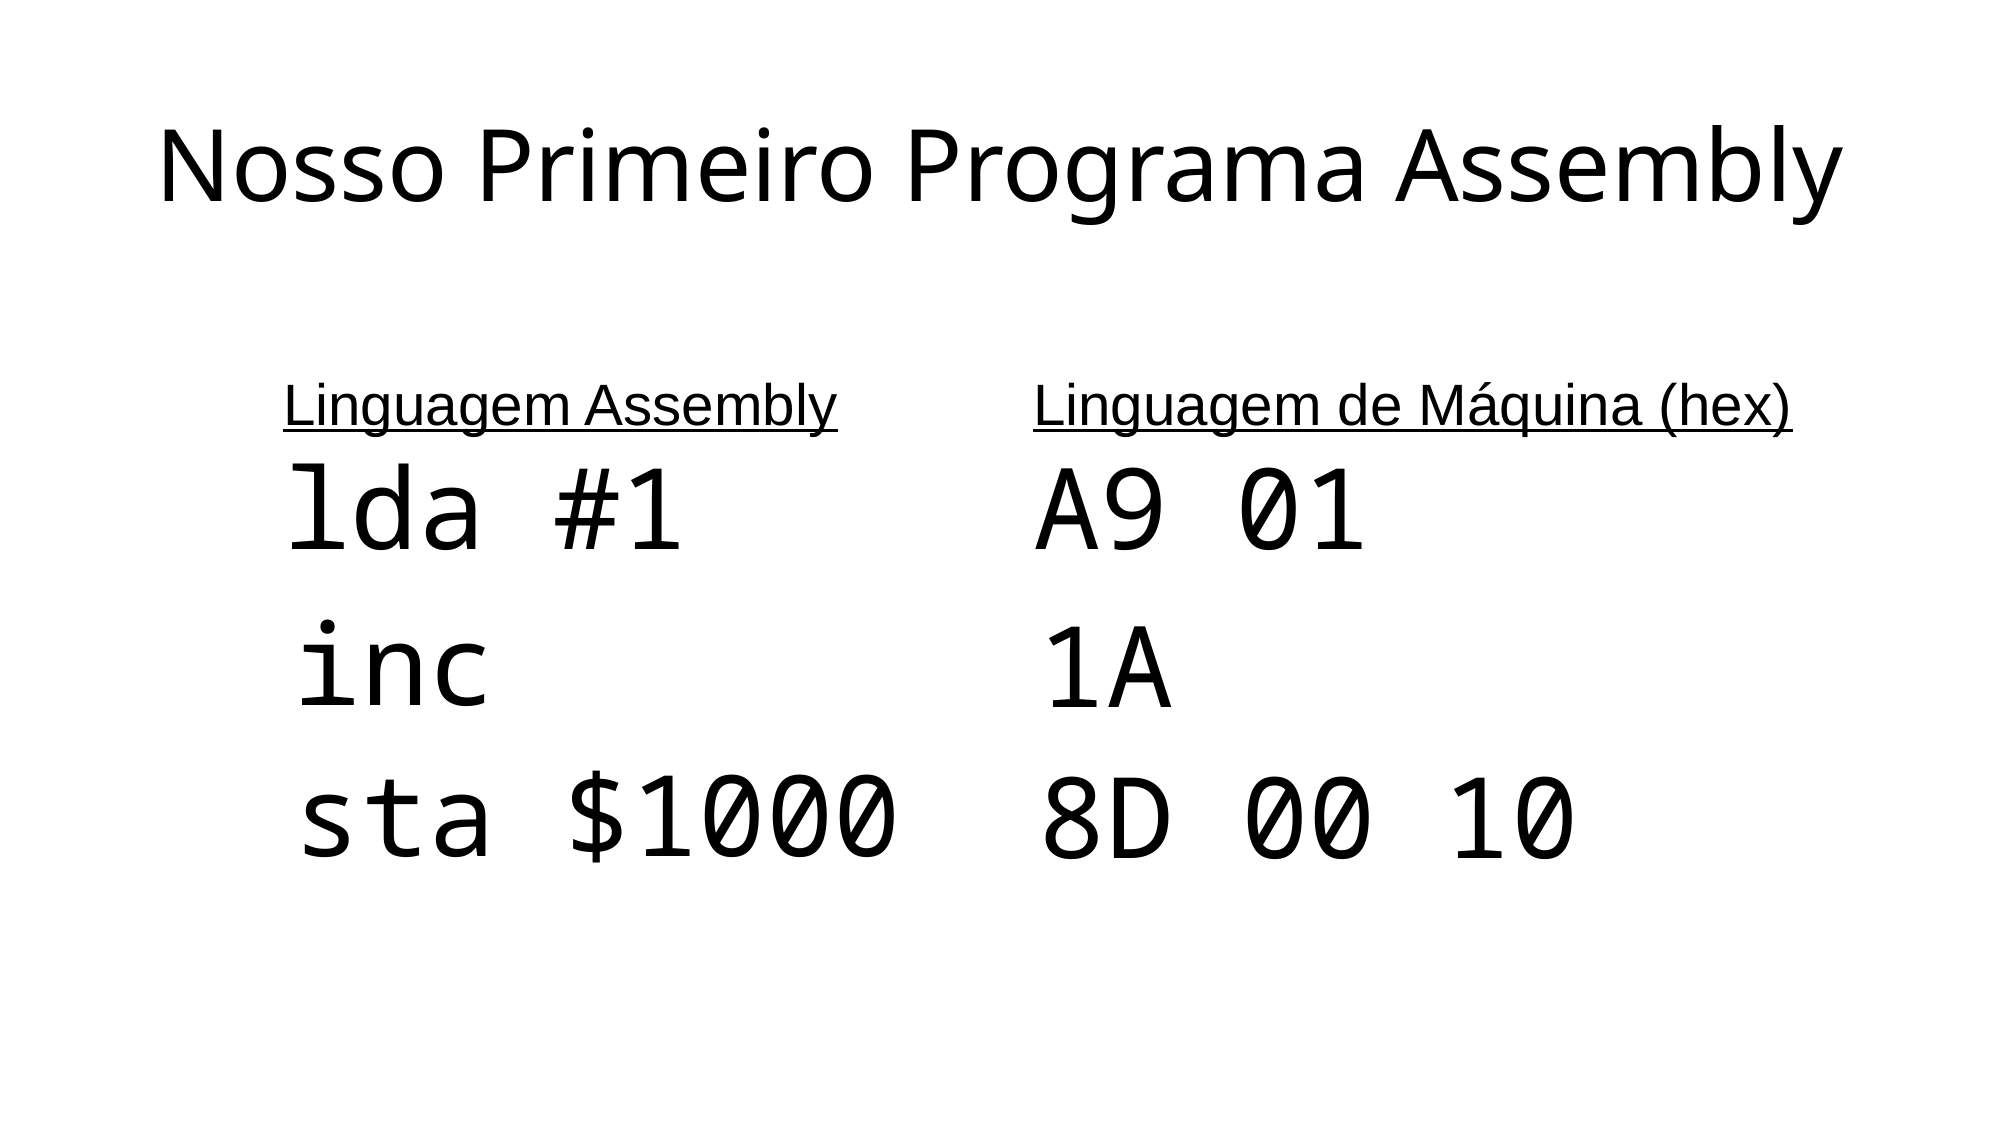

# Nosso Primeiro Programa Assembly
Linguagem Assembly			Linguagem de Máquina (hex)
lda #1					A9 01
inc
1A
sta $1000
8D 00 10